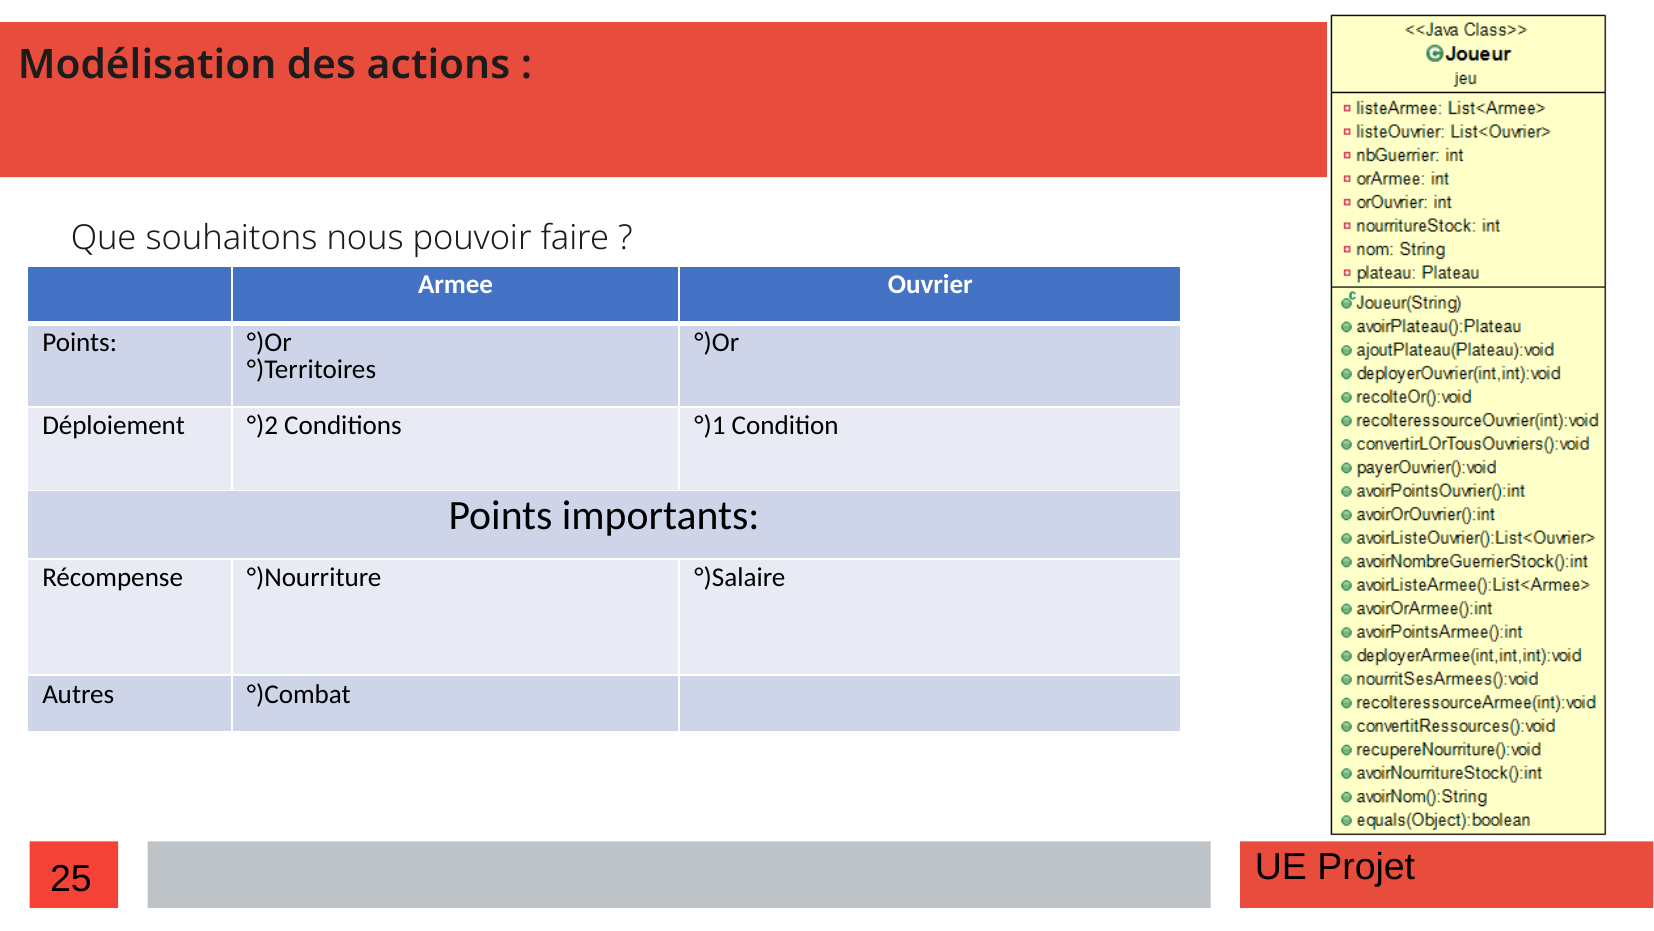

# Modélisation des actions :
Que souhaitons nous pouvoir faire ?
| | Armee | Ouvrier |
| --- | --- | --- |
| Points: | °)Or °)Territoires | °)Or |
| Déploiement | °)2 Conditions | °)1 Condition |
| Points importants: | | |
| Récompense | °)Nourriture | °)Salaire |
| Autres | °)Combat | |
UE Projet
25